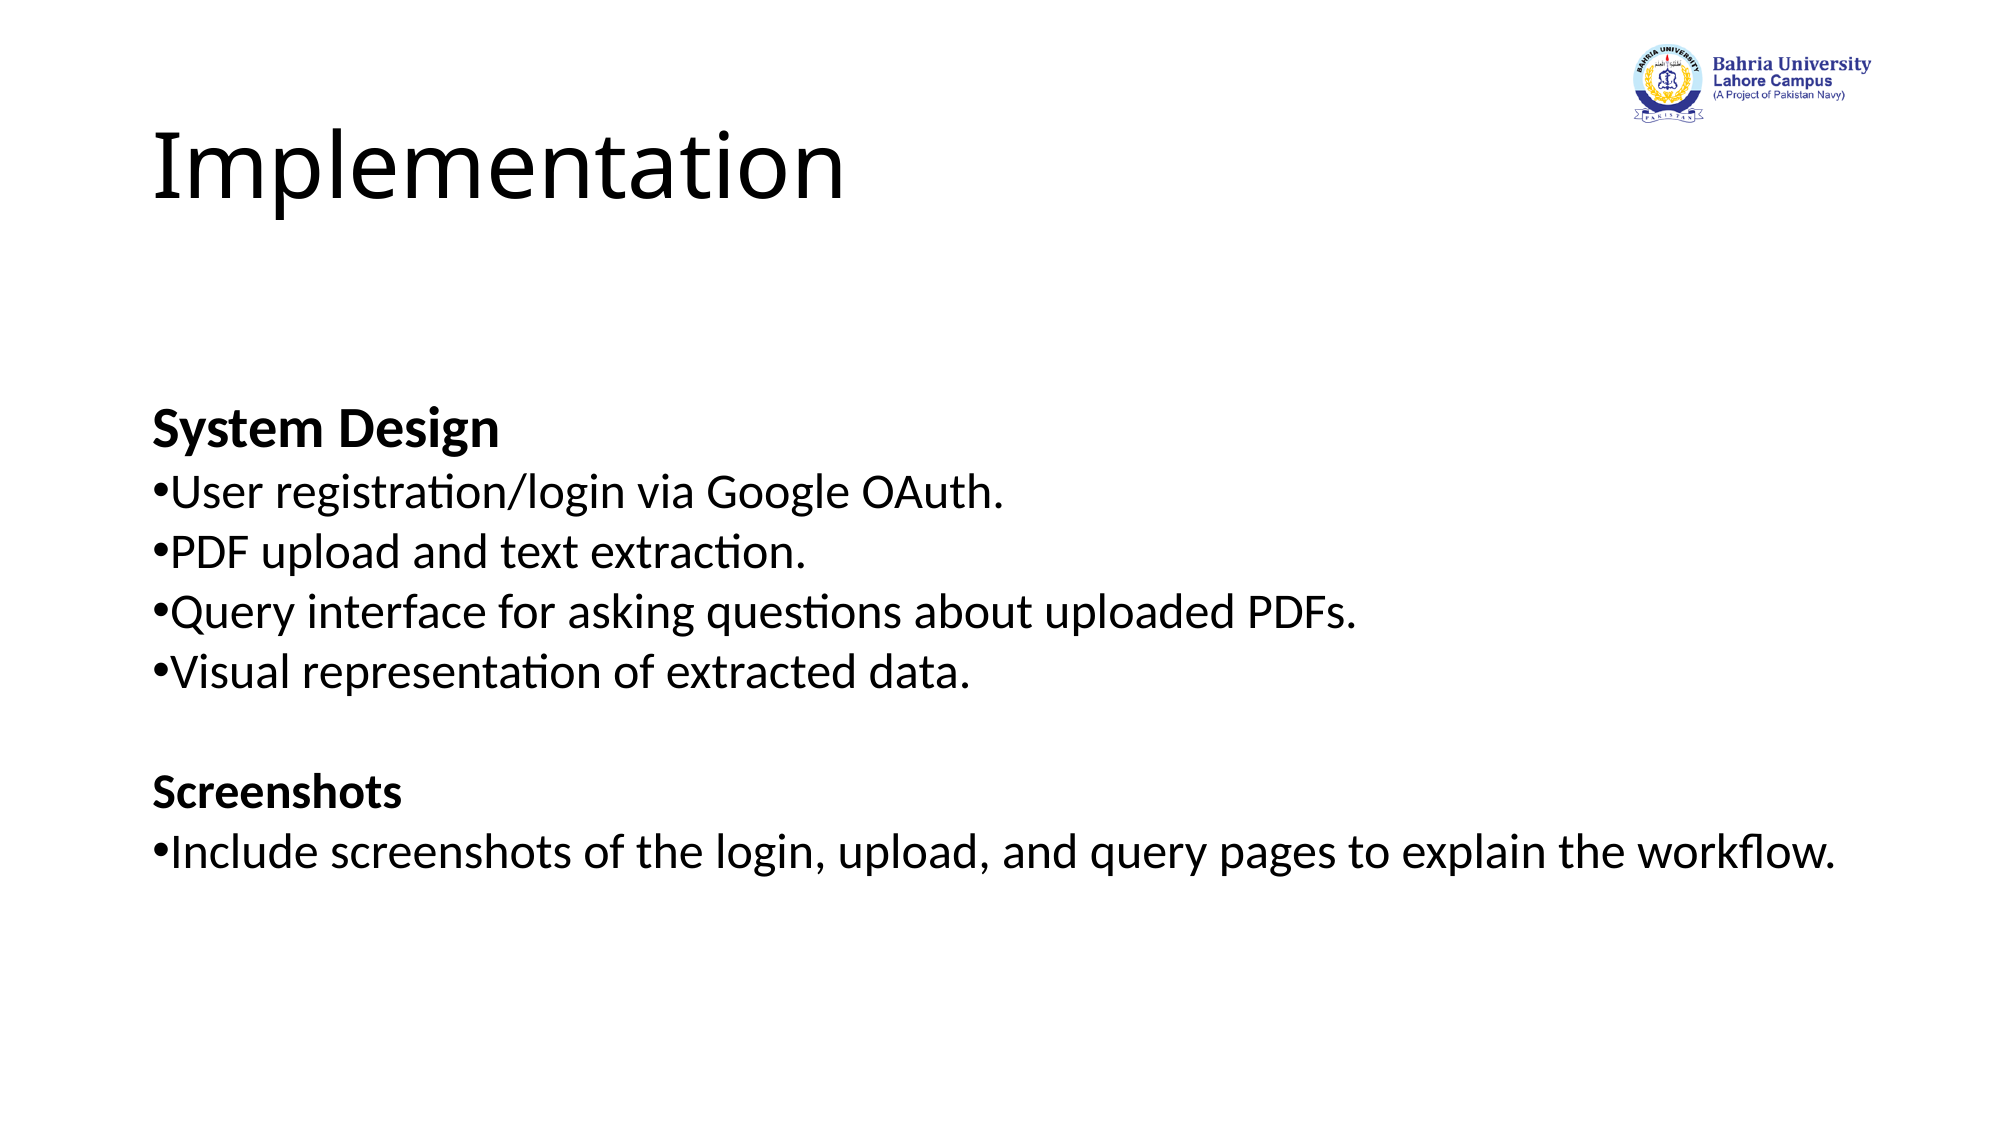

# Implementation
System Design
User registration/login via Google OAuth.
PDF upload and text extraction.
Query interface for asking questions about uploaded PDFs.
Visual representation of extracted data.
Screenshots
Include screenshots of the login, upload, and query pages to explain the workflow.